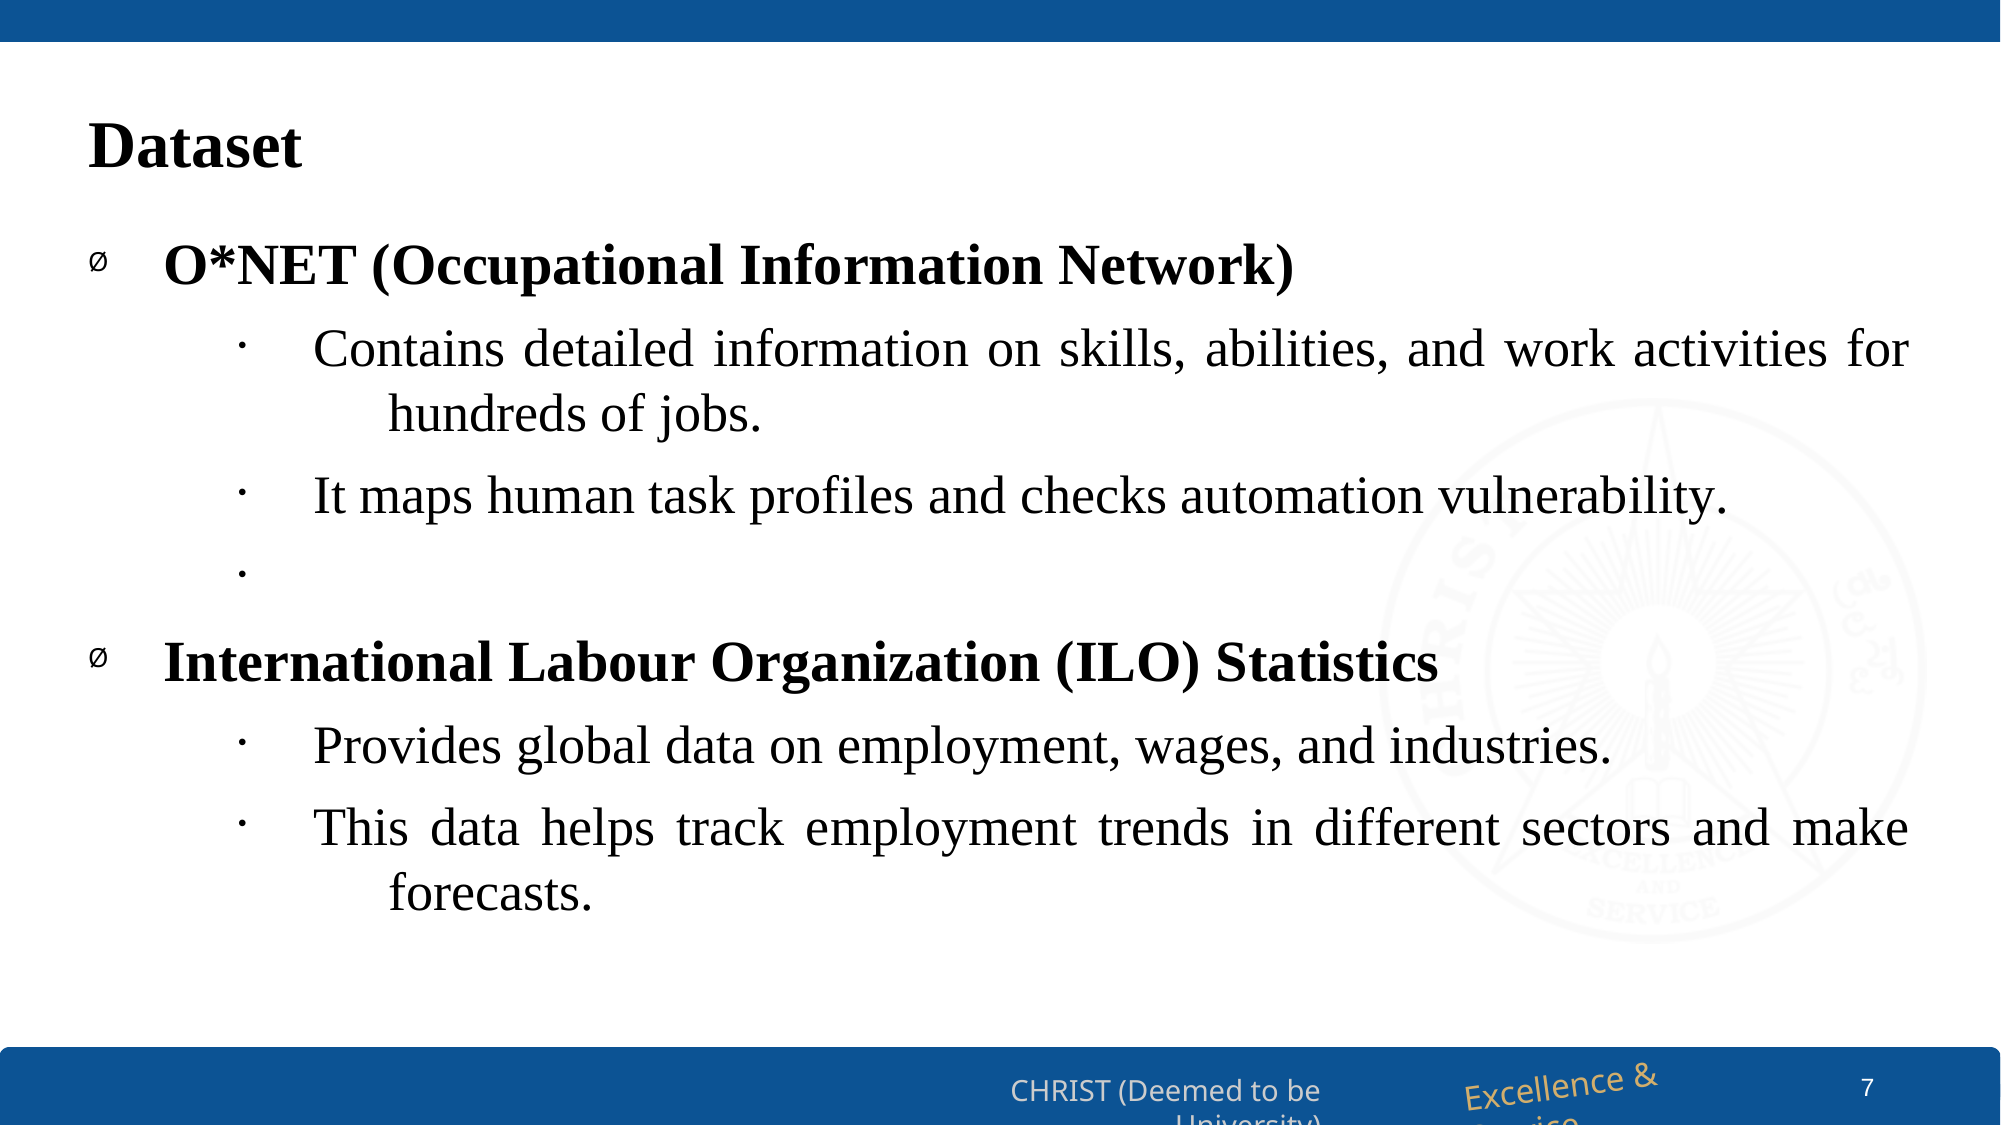

# Dataset
O*NET (Occupational Information Network)
Contains detailed information on skills, abilities, and work activities for hundreds of jobs.
It maps human task profiles and checks automation vulnerability.
International Labour Organization (ILO) Statistics
Provides global data on employment, wages, and industries.
This data helps track employment trends in different sectors and make forecasts.